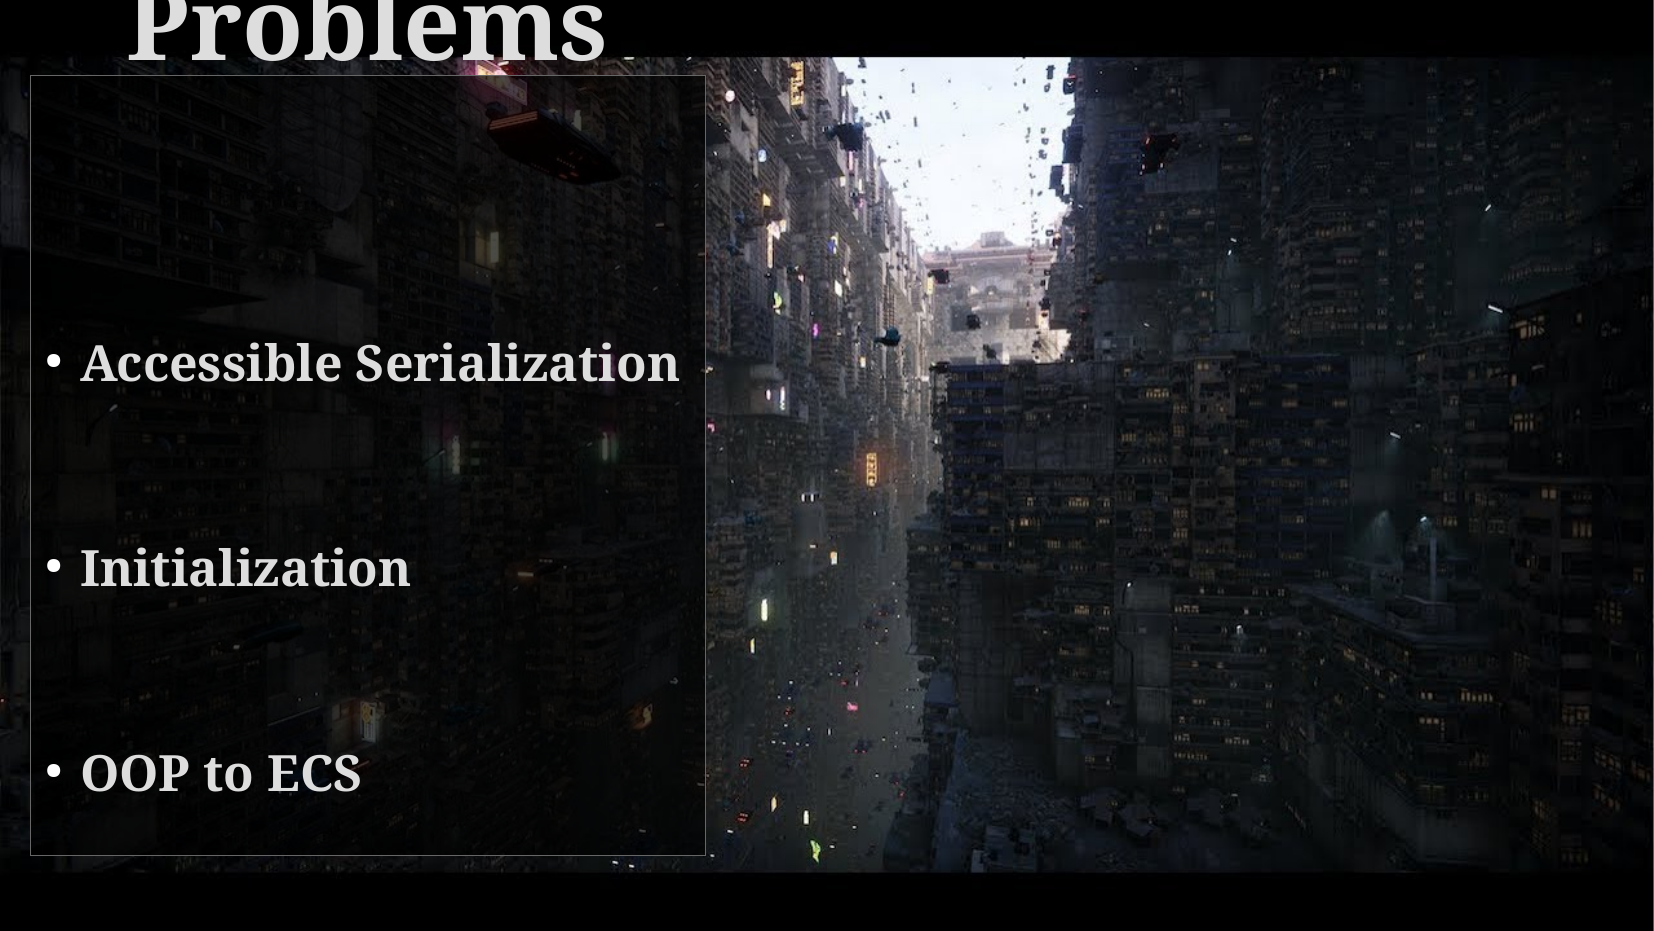

Problems
Accessible Serialization
Initialization
OOP to ECS